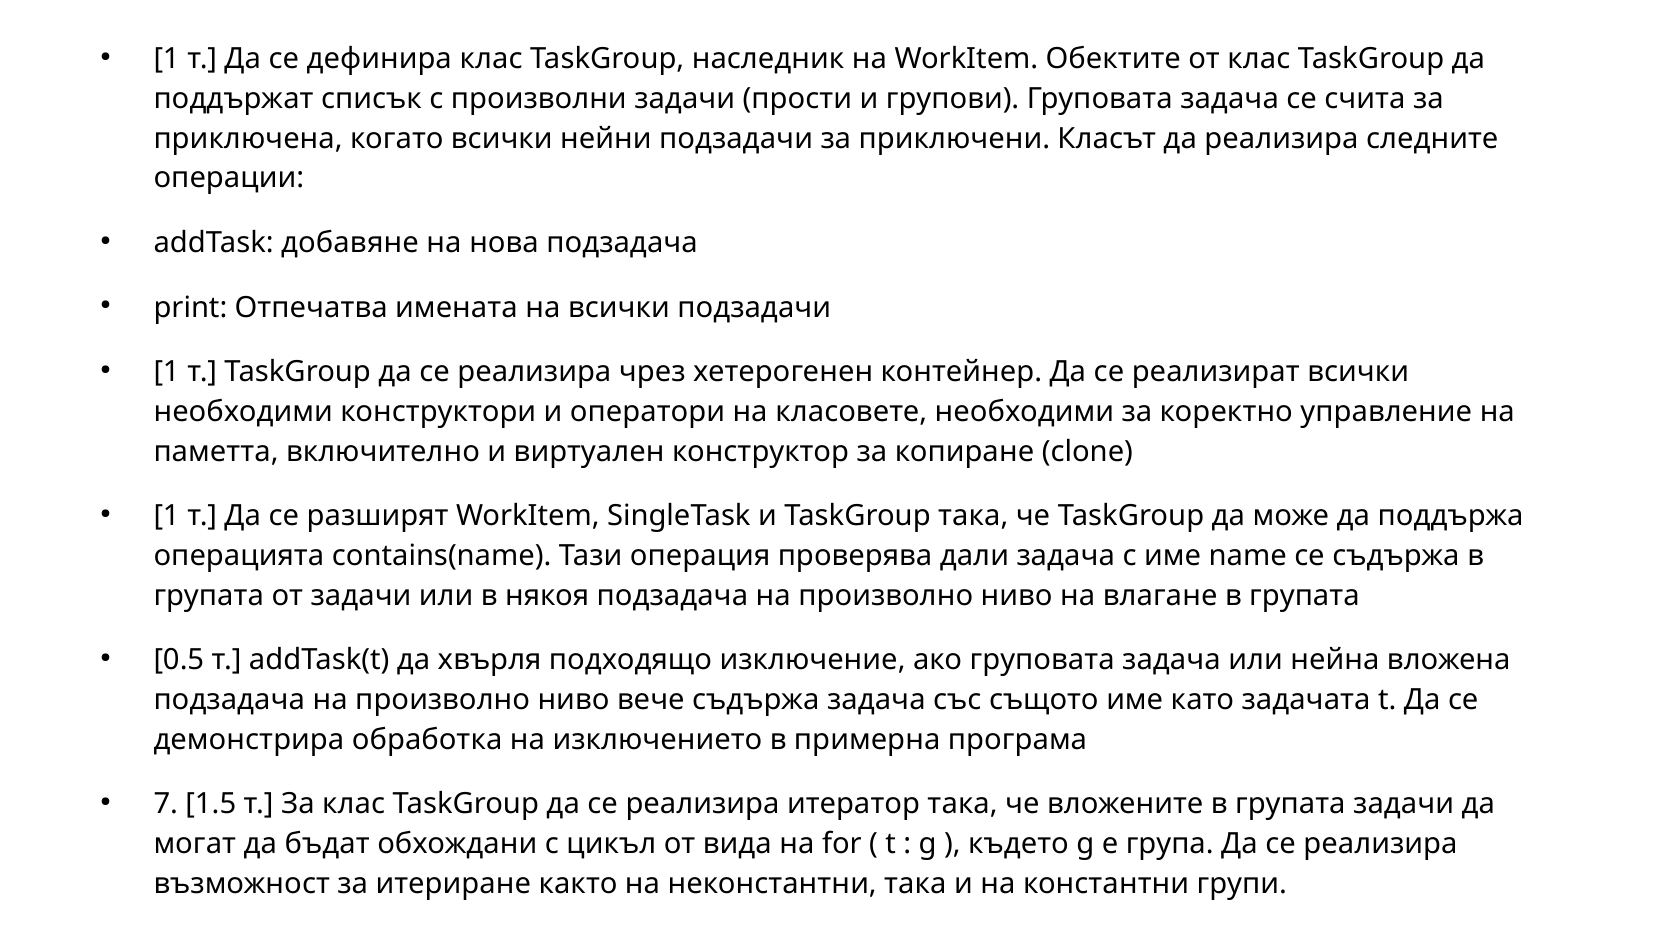

# [1 т.] Да се дефинира клас TaskGroup, наследник на WorkItem. Обектите от клас TaskGroup да поддържат списък с произволни задачи (прости и групови). Груповата задача се счита за приключена, когато всички нейни подзадачи за приключени. Класът да реализира следните операции:
addTask: добавяне на нова подзадача
print: Отпечатва имената на всички подзадачи
[1 т.] TaskGroup да се реализира чрез хетерогенен контейнер. Да се реализират всички необходими конструктори и оператори на класовете, необходими за коректно управление на паметта, включително и виртуален конструктор за копиране (clone)
[1 т.] Да се разширят WorkItem, SingleTask и TaskGroup така, че TaskGroup да може да поддържа операцията contains(name). Тази операция проверява дали задача с име name се съдържа в групата от задачи или в някоя подзадача на произволно ниво на влагане в групата
[0.5 т.] addTask(t) да хвърля подходящо изключение, ако груповата задача или нейна вложена подзадача на произволно ниво вече съдържа задача със същото име като задачата t. Да се демонстрира обработка на изключението в примерна програма
7. [1.5 т.] За клас TaskGroup да се реализира итератор така, че вложените в групата задачи да могат да бъдат обхождани с цикъл от вида на for ( t : g ), където g e група. Да се реализира възможност за итериране както на неконстантни, така и на константни групи.